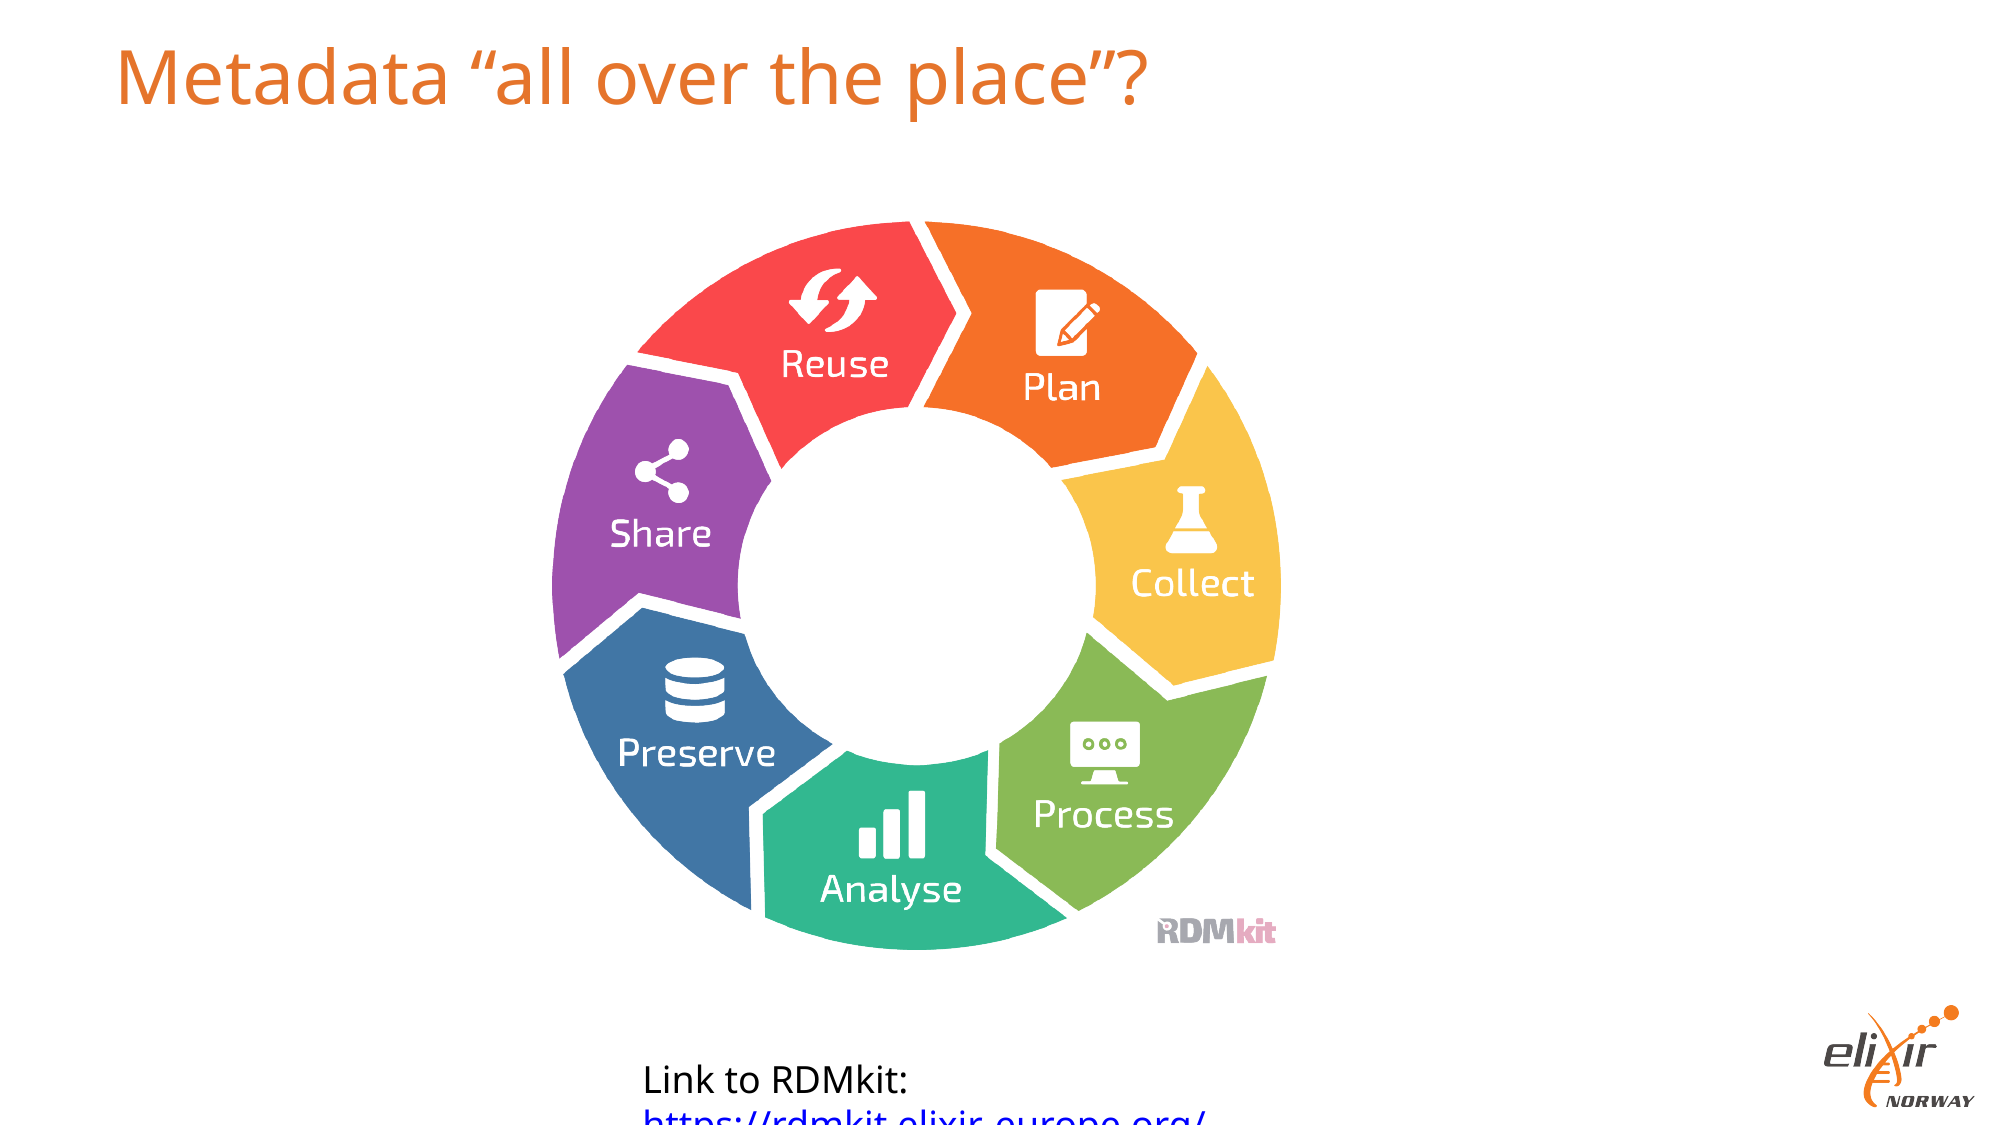

# Metadata “all over the place”?
Link to RDMkit: https://rdmkit.elixir-europe.org/